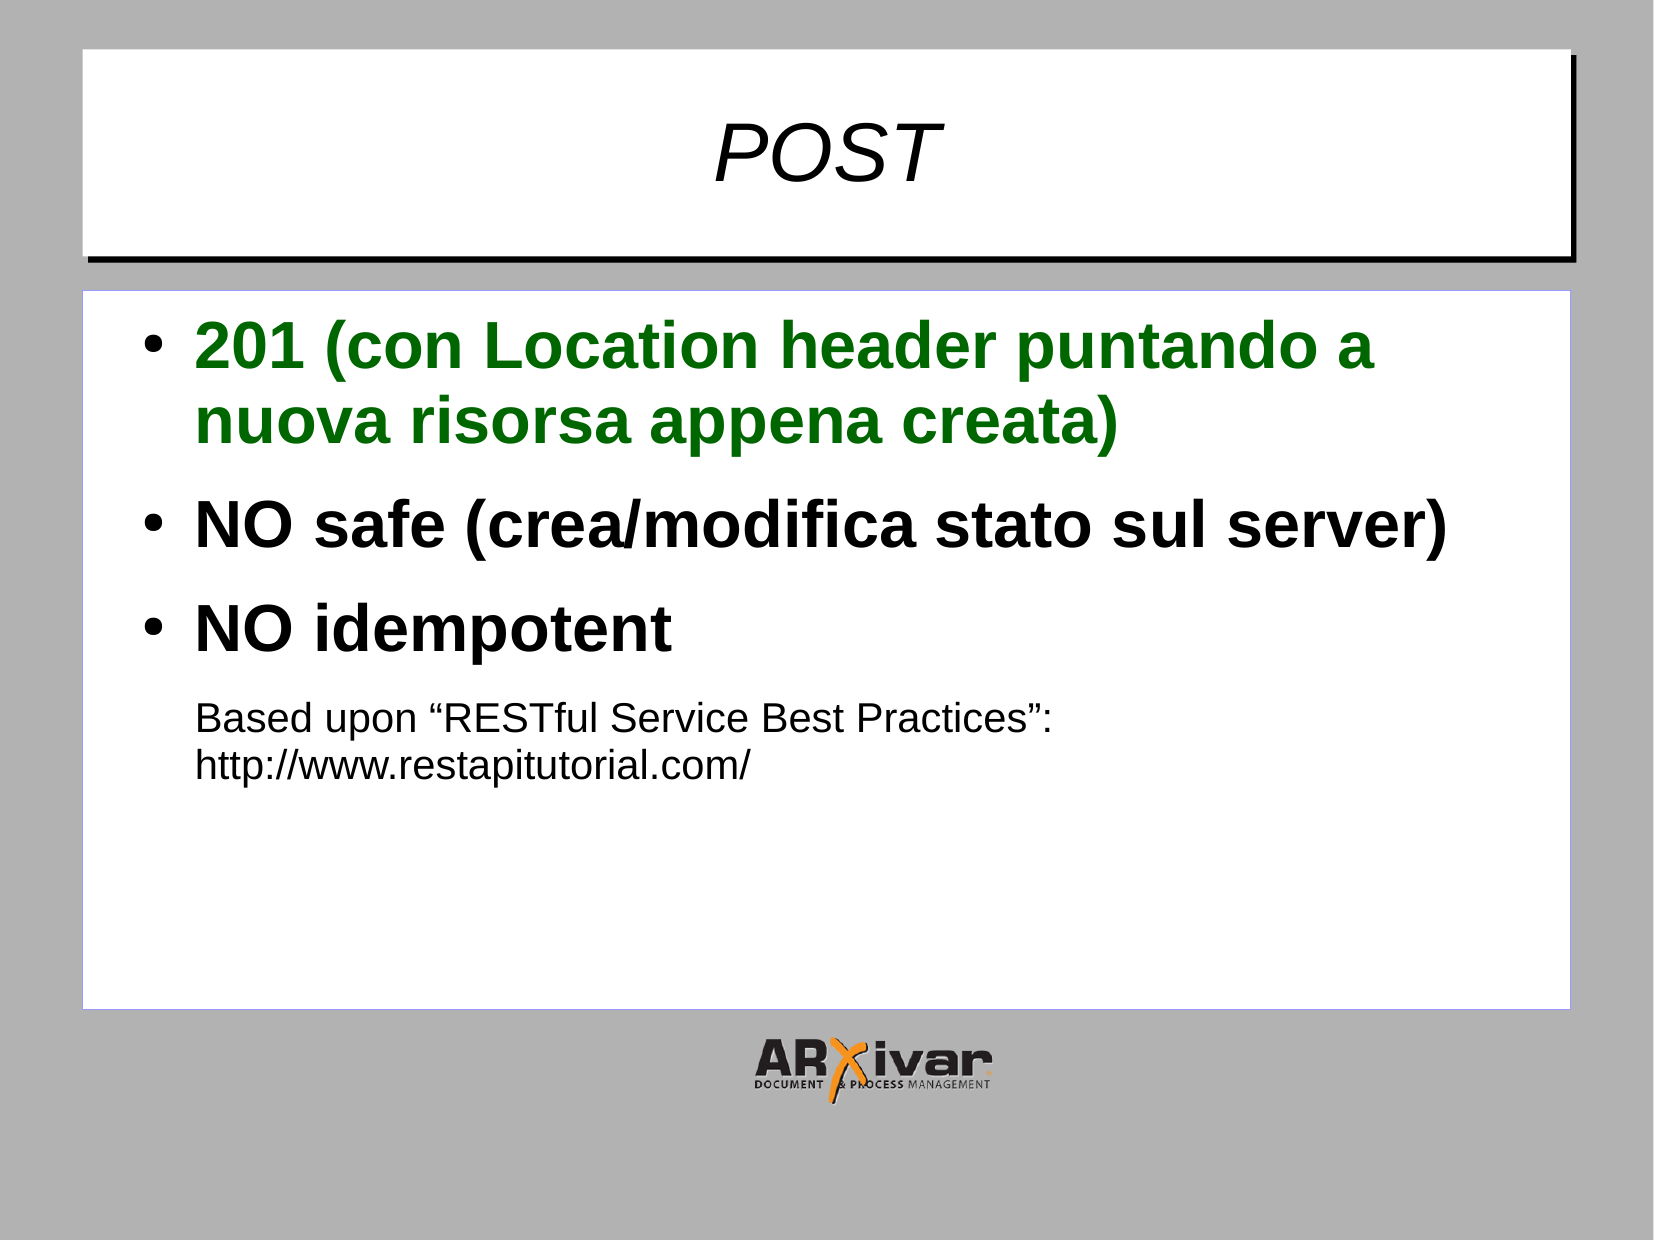

# POST
201 (con Location header puntando a nuova risorsa appena creata)
NO safe (crea/modifica stato sul server)
NO idempotent
Based upon “RESTful Service Best Practices”: http://www.restapitutorial.com/